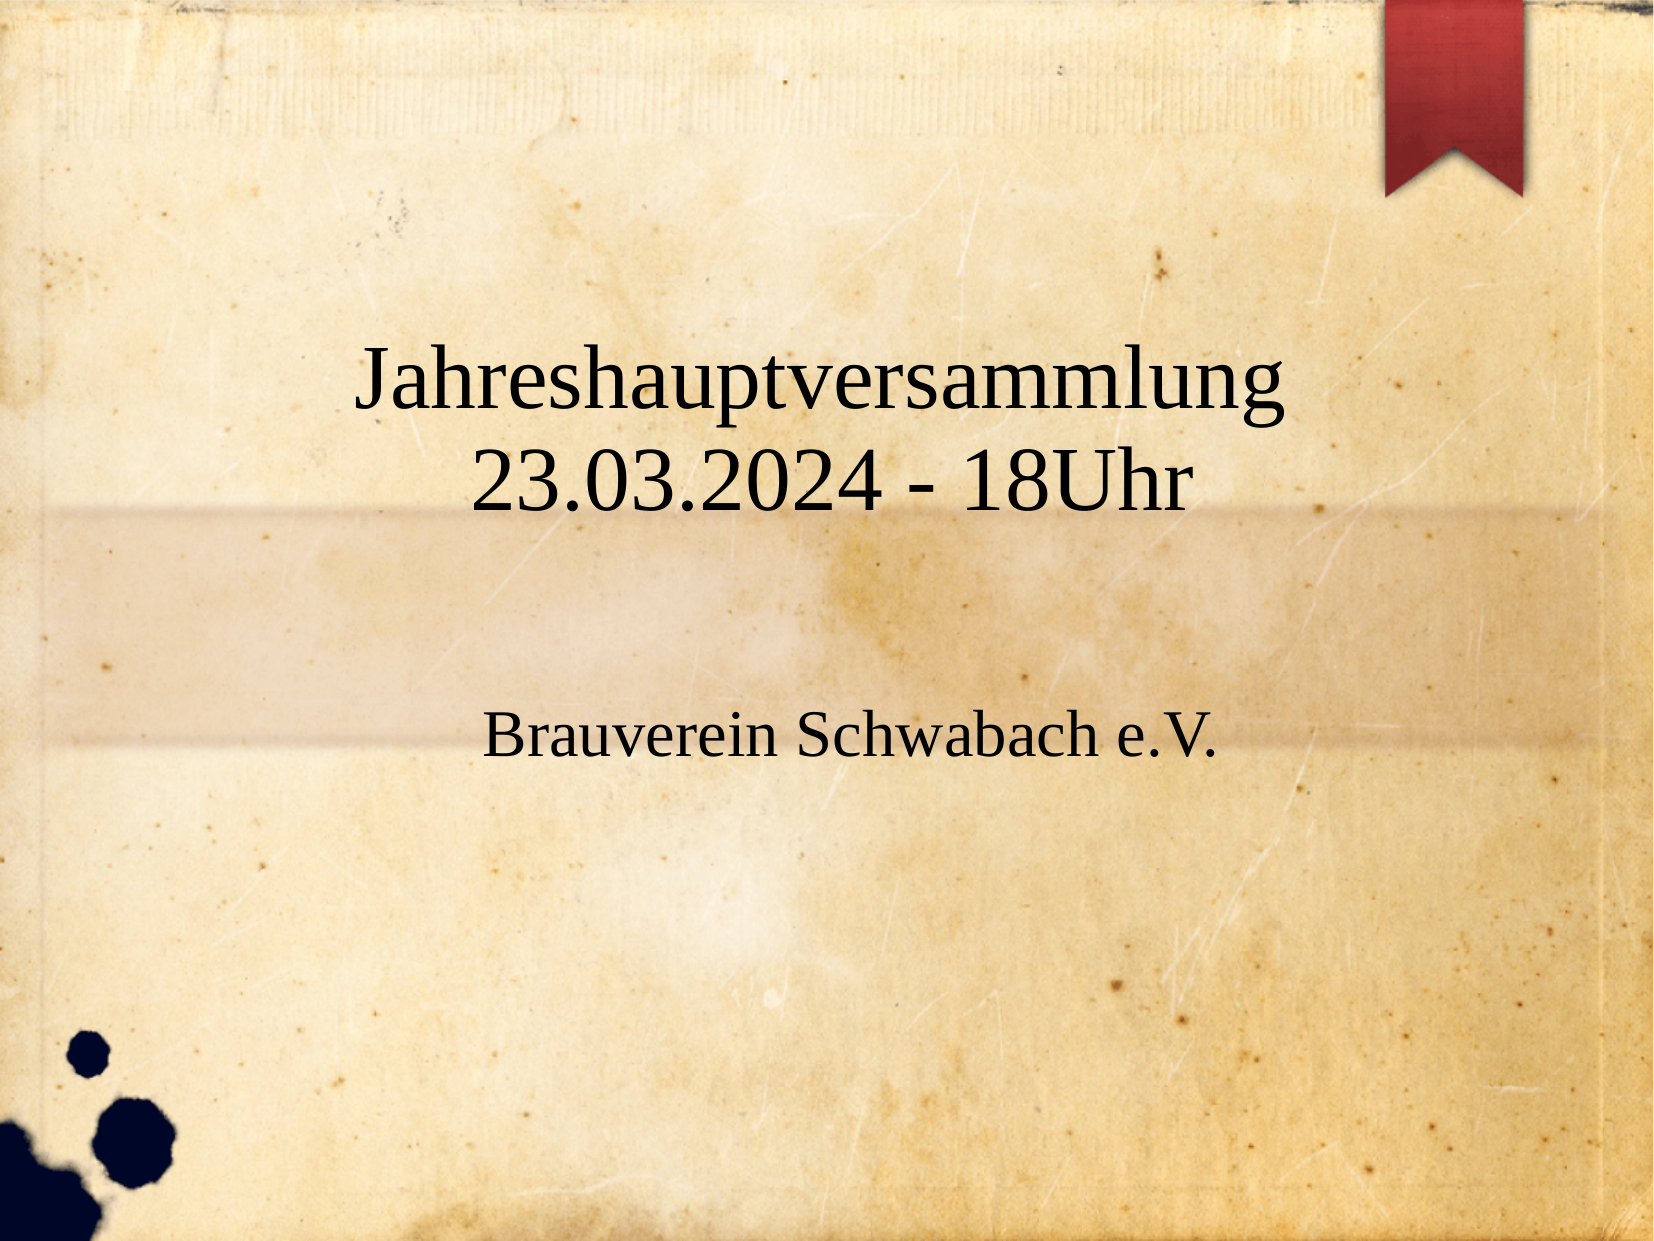

# Jahreshauptversammlung 23.03.2024 - 18Uhr
Brauverein Schwabach e.V.